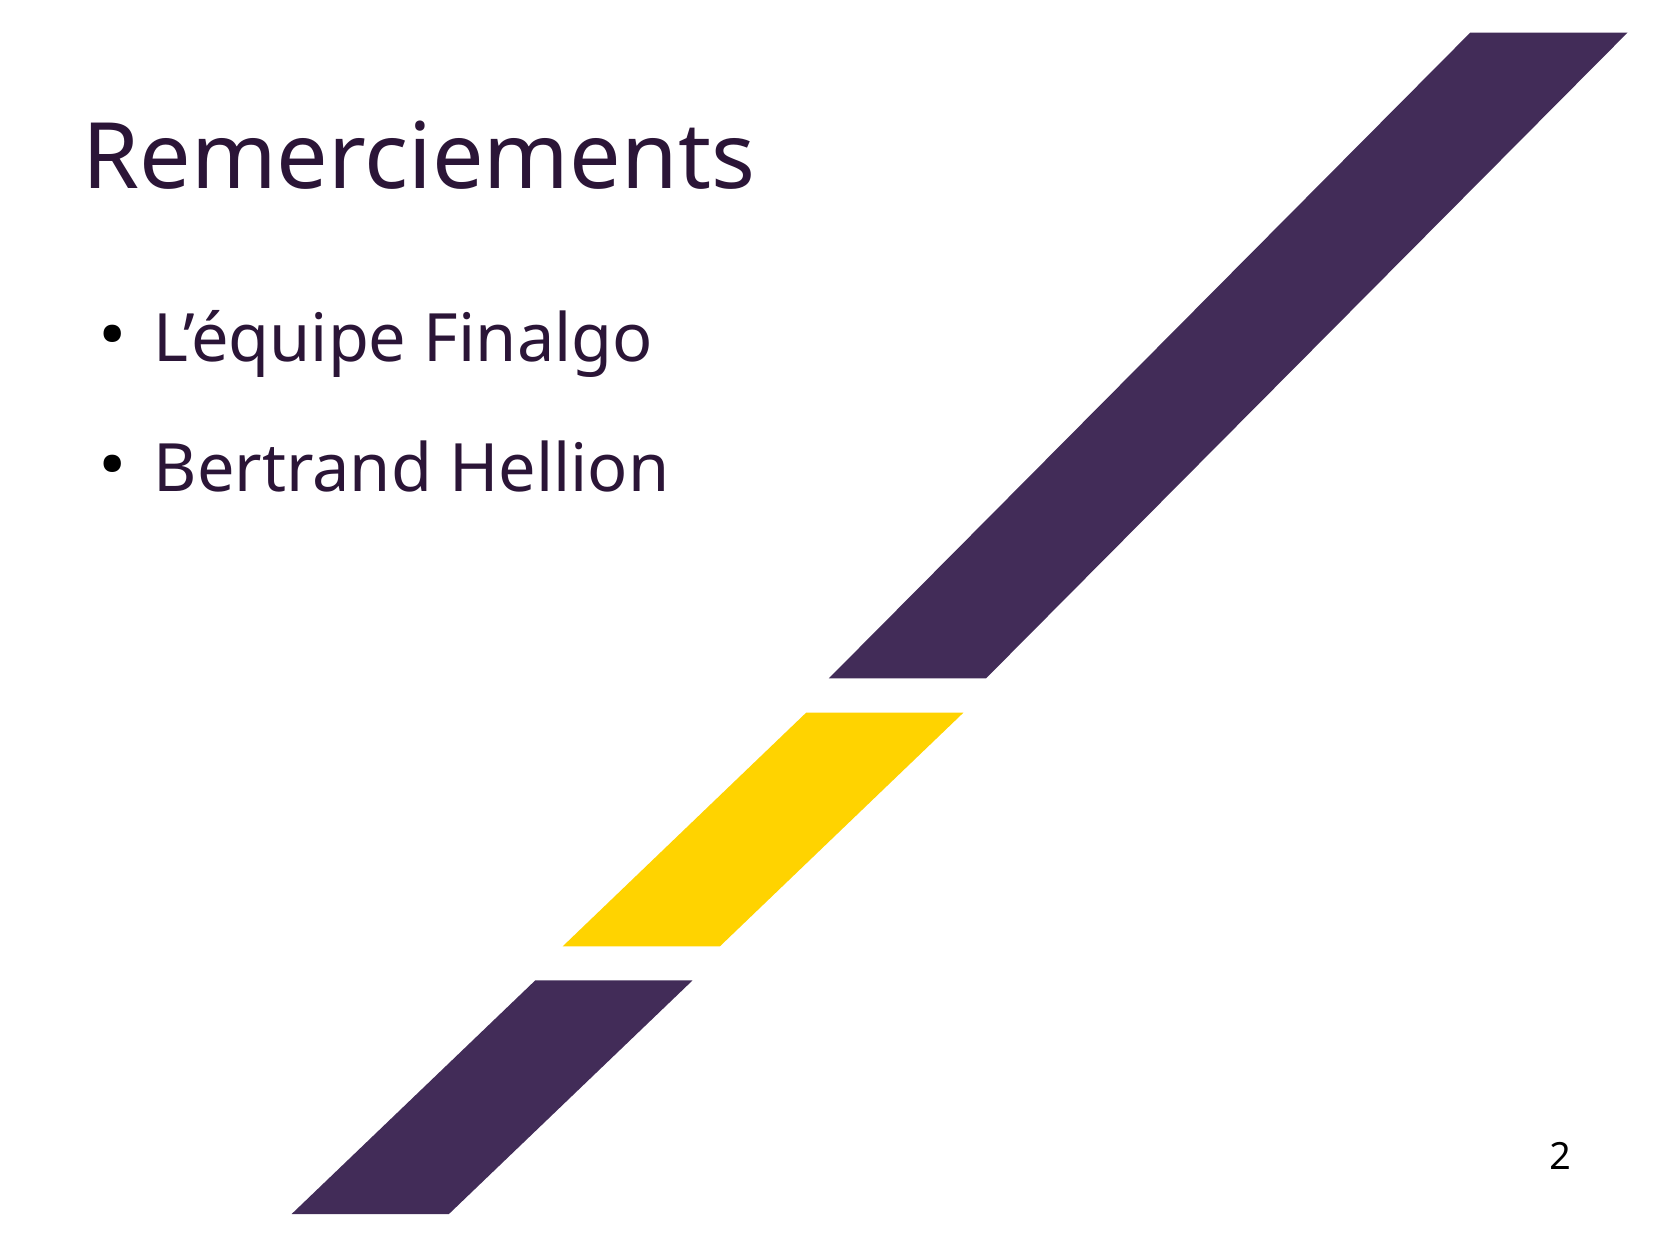

# Remerciements
L’équipe Finalgo
Bertrand Hellion
2